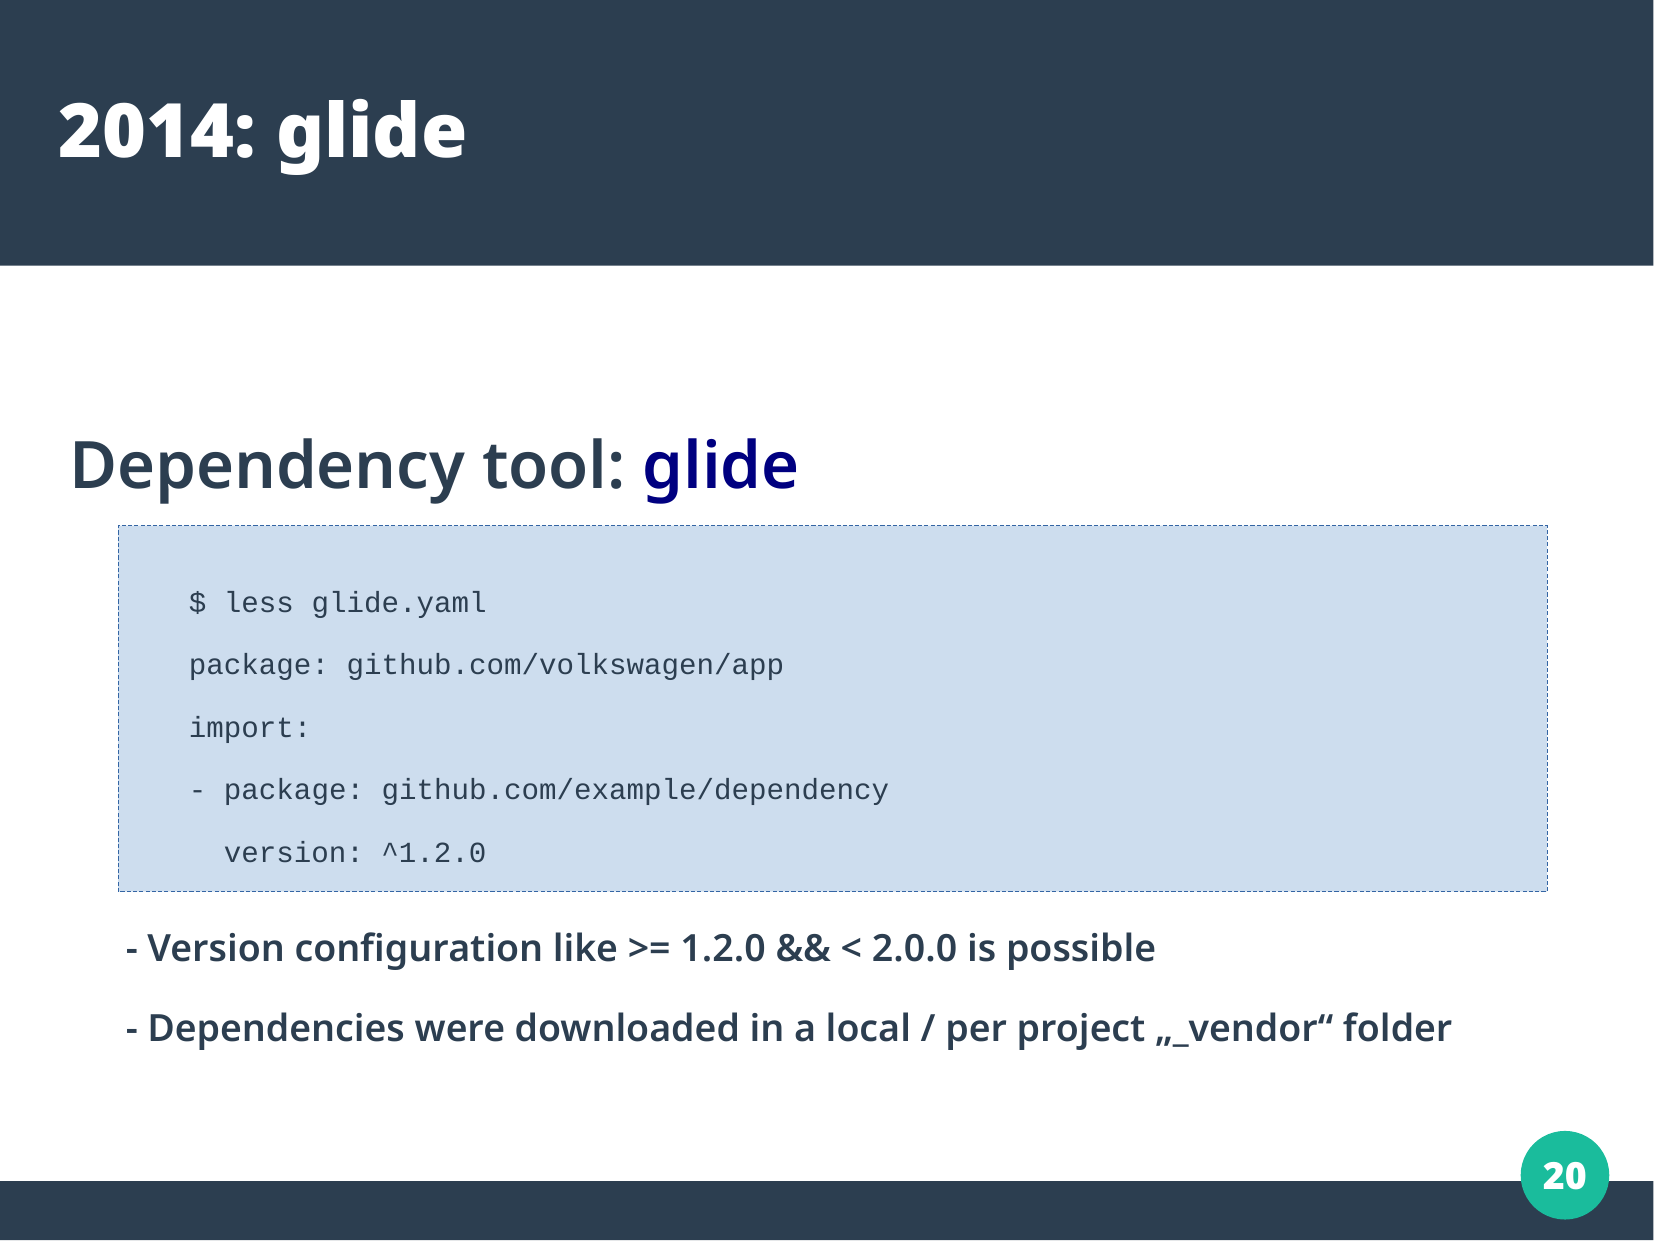

# 2014: glide
Dependency tool: glide
$ less glide.yaml
package: github.com/volkswagen/app
import:
- package: github.com/example/dependency
 version: ^1.2.0
 - Version configuration like >= 1.2.0 && < 2.0.0 is possible
 - Dependencies were downloaded in a local / per project „_vendor“ folder
20